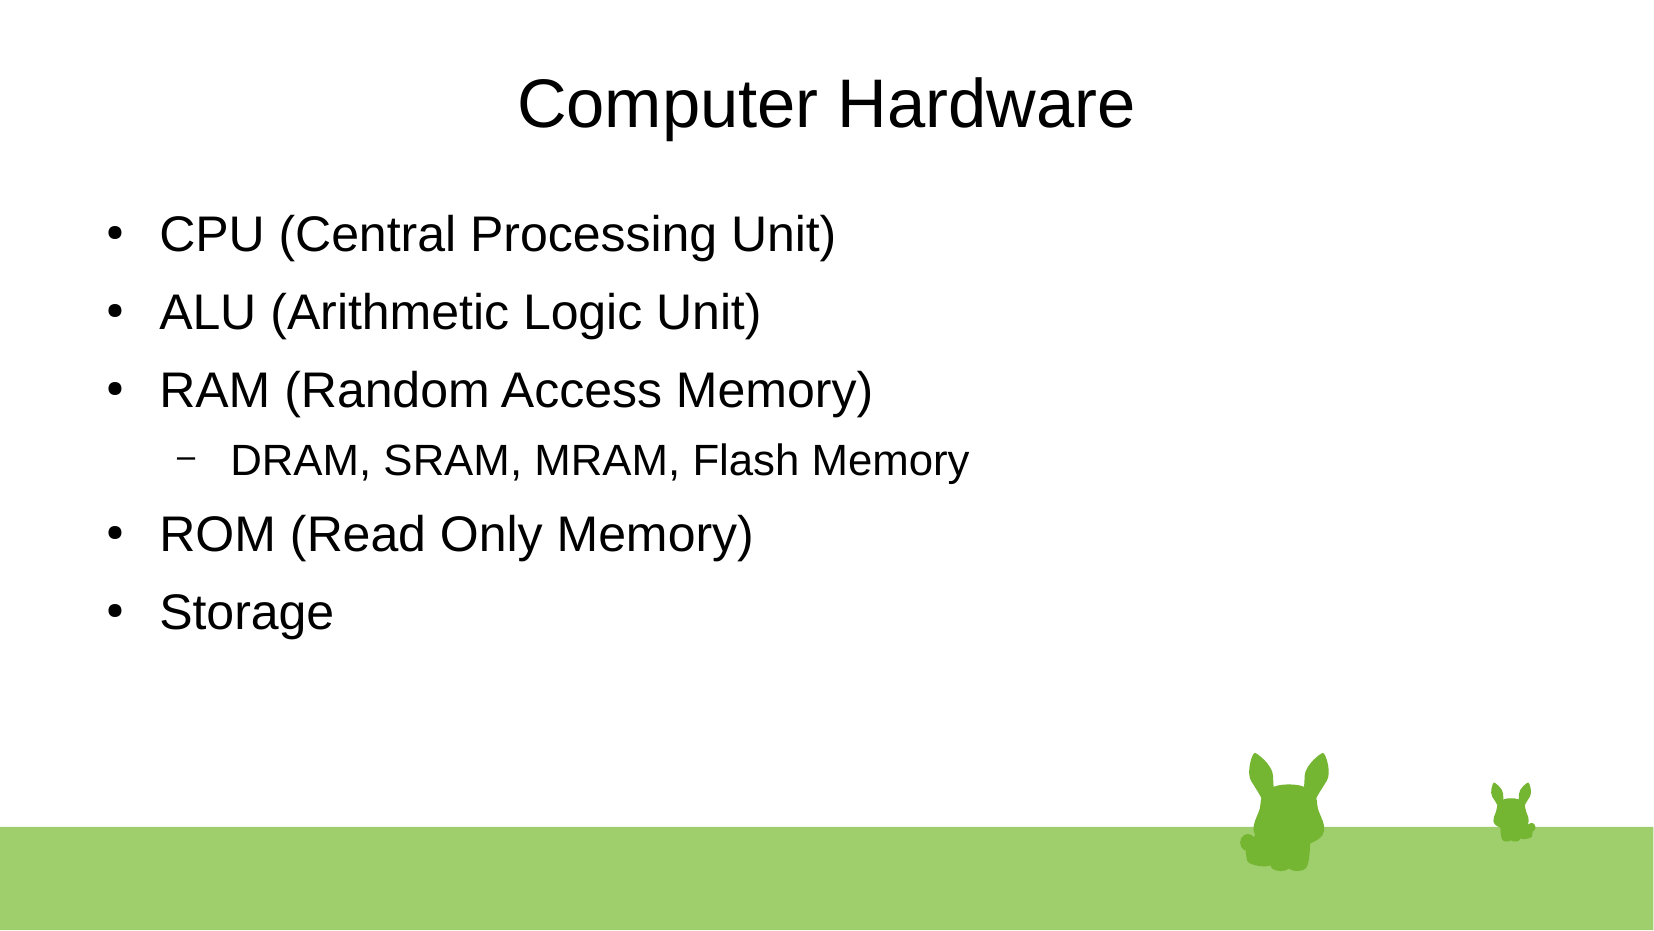

# Computer Hardware
CPU (Central Processing Unit)
ALU (Arithmetic Logic Unit)
RAM (Random Access Memory)
DRAM, SRAM, MRAM, Flash Memory
ROM (Read Only Memory)
Storage